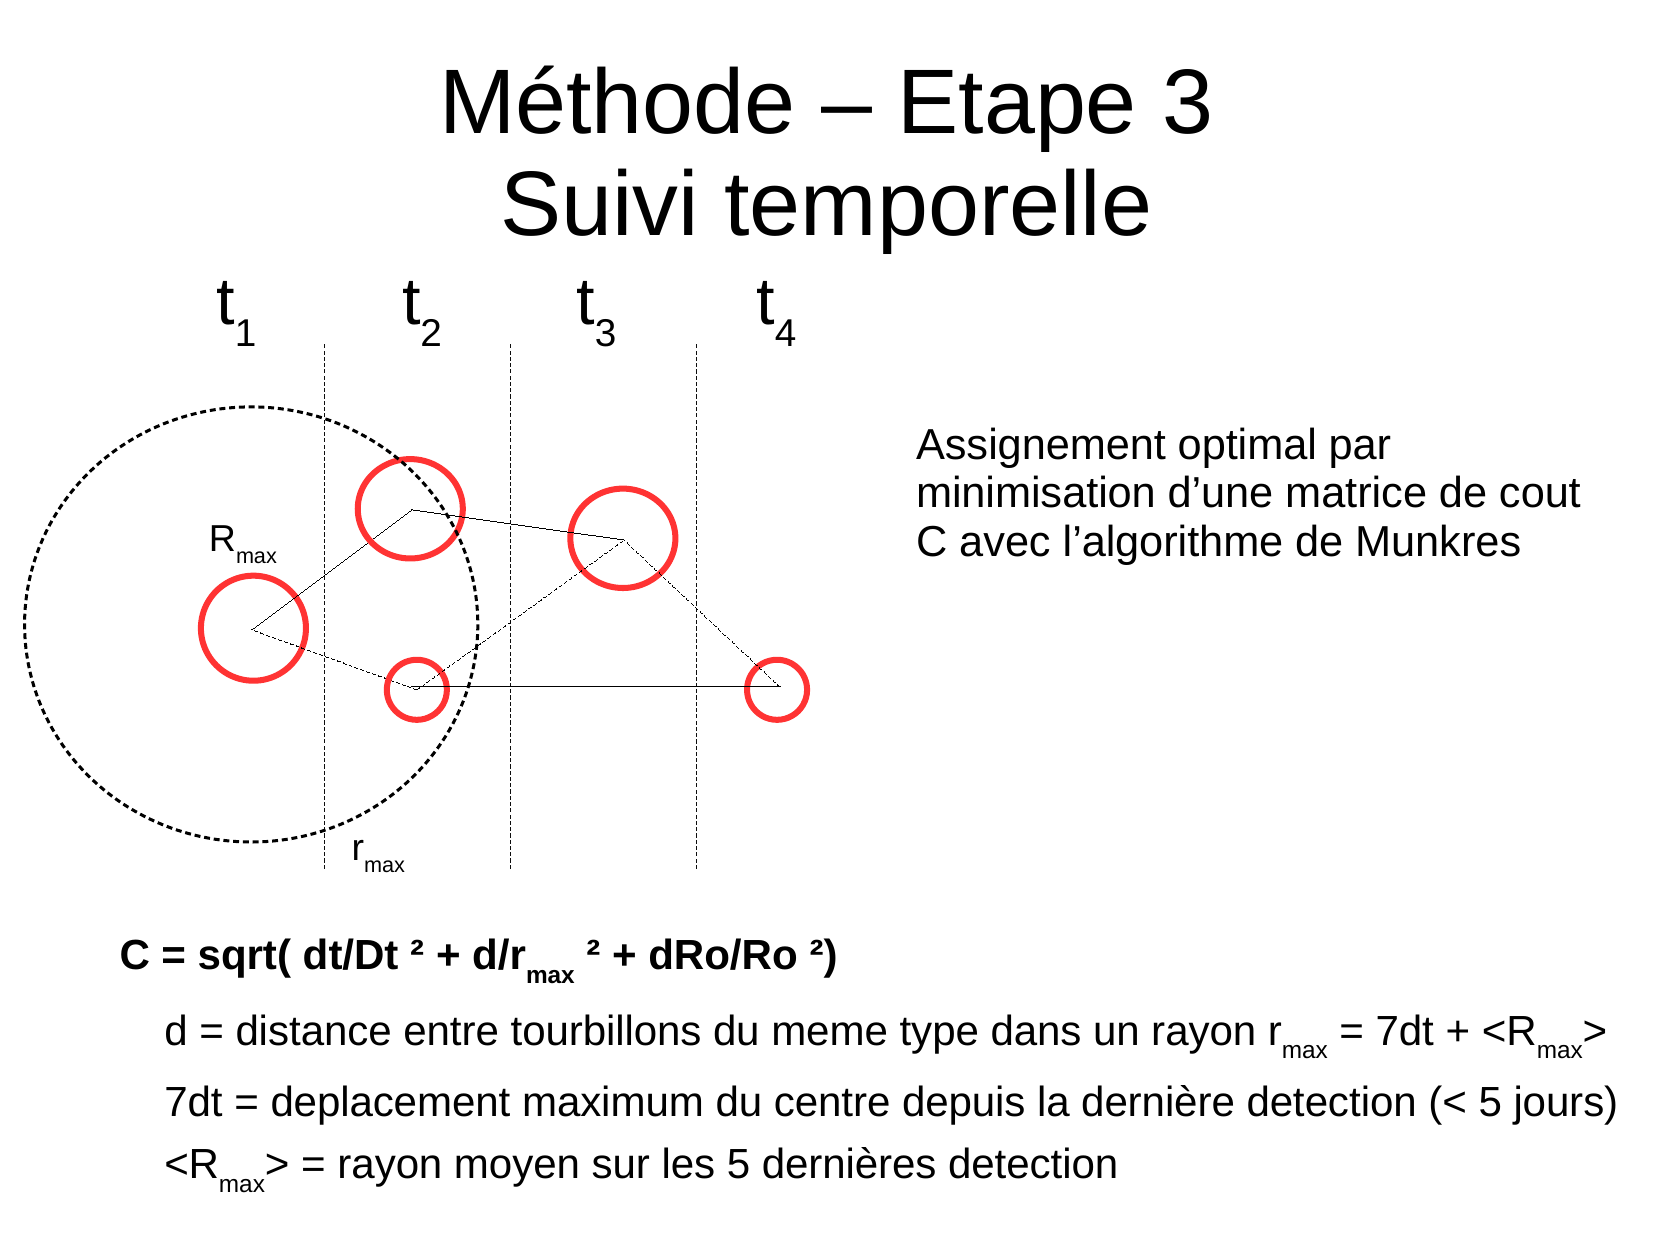

# Méthode – Etape 3 Suivi temporelle
t1
t2
t3
t4
Assignement optimal par minimisation d’une matrice de cout C avec l’algorithme de Munkres
Rmax
rmax
C = sqrt( dt/Dt ² + d/rmax ² + dRo/Ro ²)
d = distance entre tourbillons du meme type dans un rayon rmax = 7dt + <Rmax>
7dt = deplacement maximum du centre depuis la dernière detection (< 5 jours)
<Rmax> = rayon moyen sur les 5 dernières detection